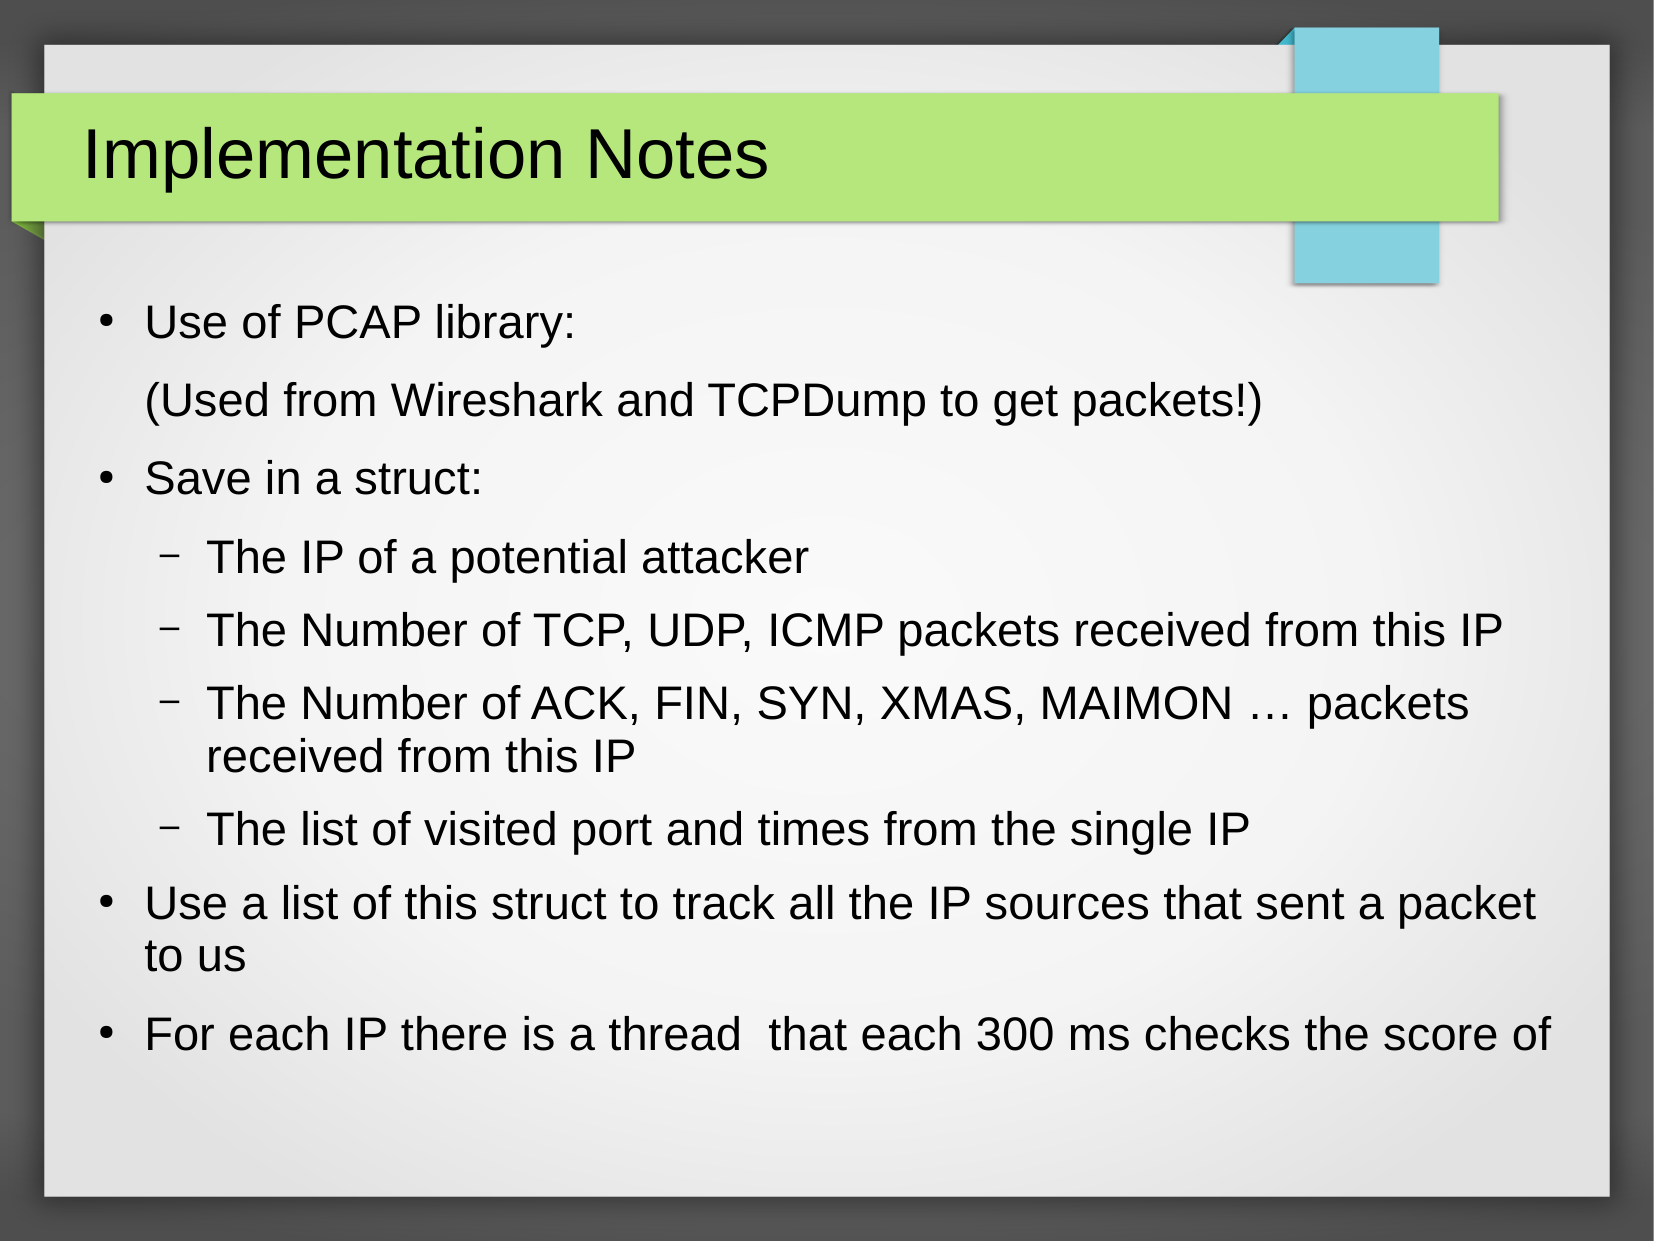

# Implementation Notes
Use of PCAP library:
(Used from Wireshark and TCPDump to get packets!)
Save in a struct:
The IP of a potential attacker
The Number of TCP, UDP, ICMP packets received from this IP
The Number of ACK, FIN, SYN, XMAS, MAIMON … packets received from this IP
The list of visited port and times from the single IP
Use a list of this struct to track all the IP sources that sent a packet to us
For each IP there is a thread that each 300 ms checks the score of